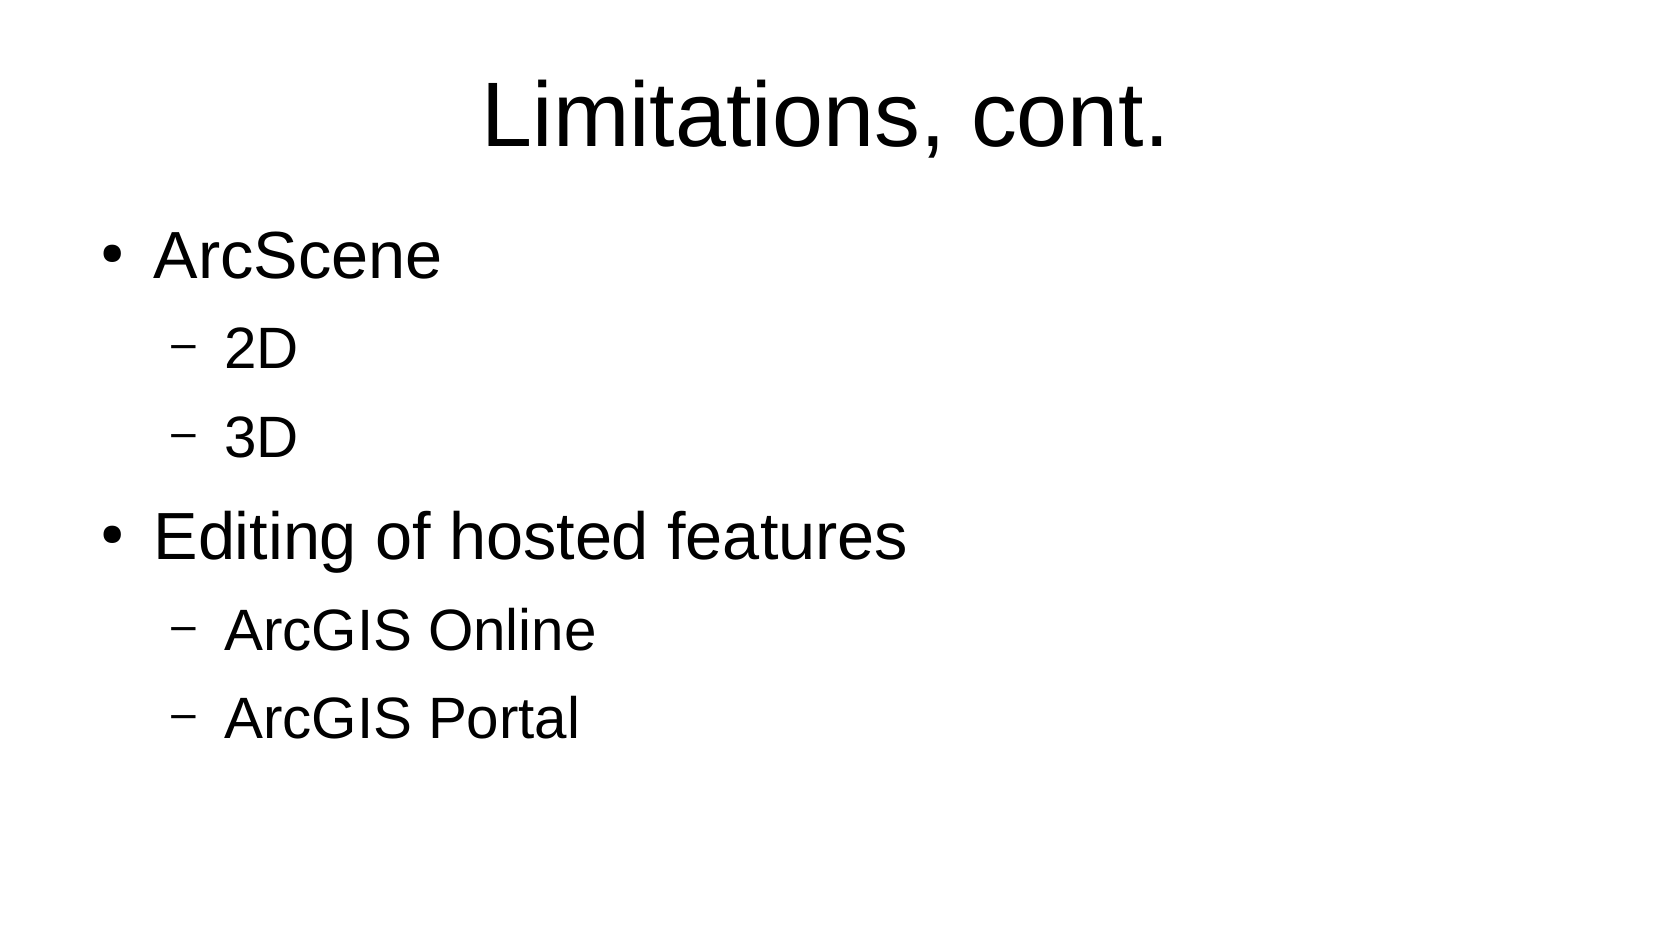

# Limitations, cont.
ArcScene
2D
3D
Editing of hosted features
ArcGIS Online
ArcGIS Portal